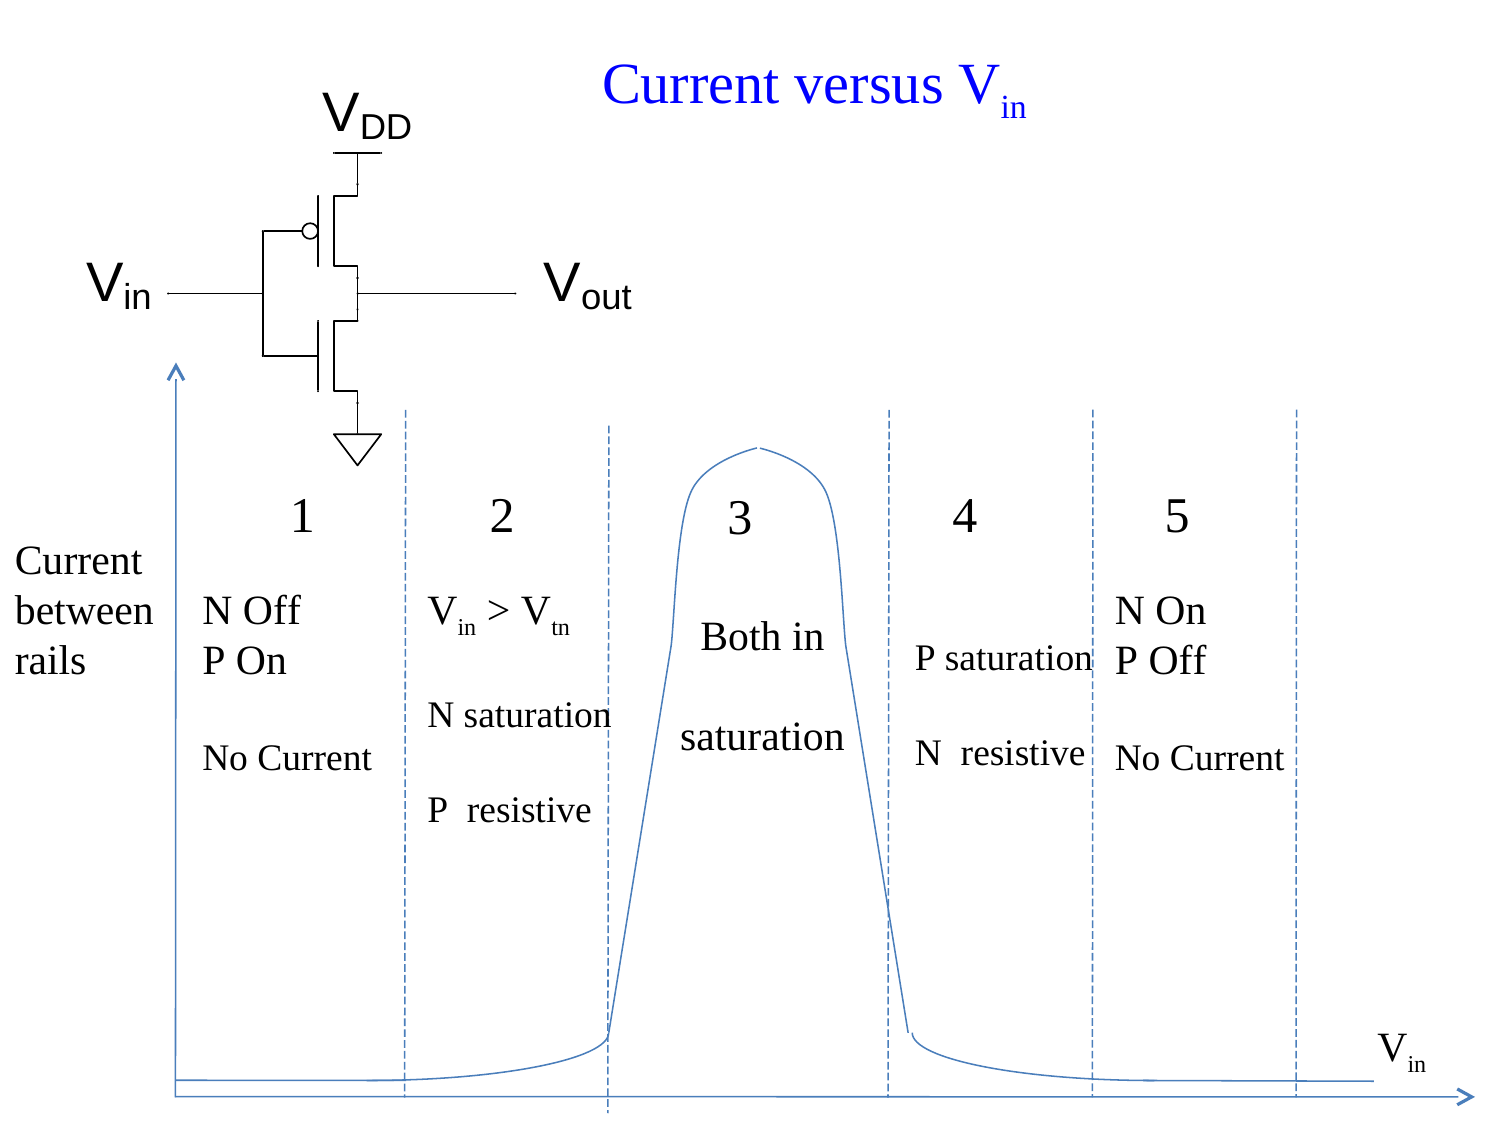

Current versus Vin
1
2
4
5
3
Current between rails
N Off
P On
No Current
P saturation
N resistive
N On
P Off
No Current
Vin > Vtn
N saturation
P resistive
Both in
saturation
Vin